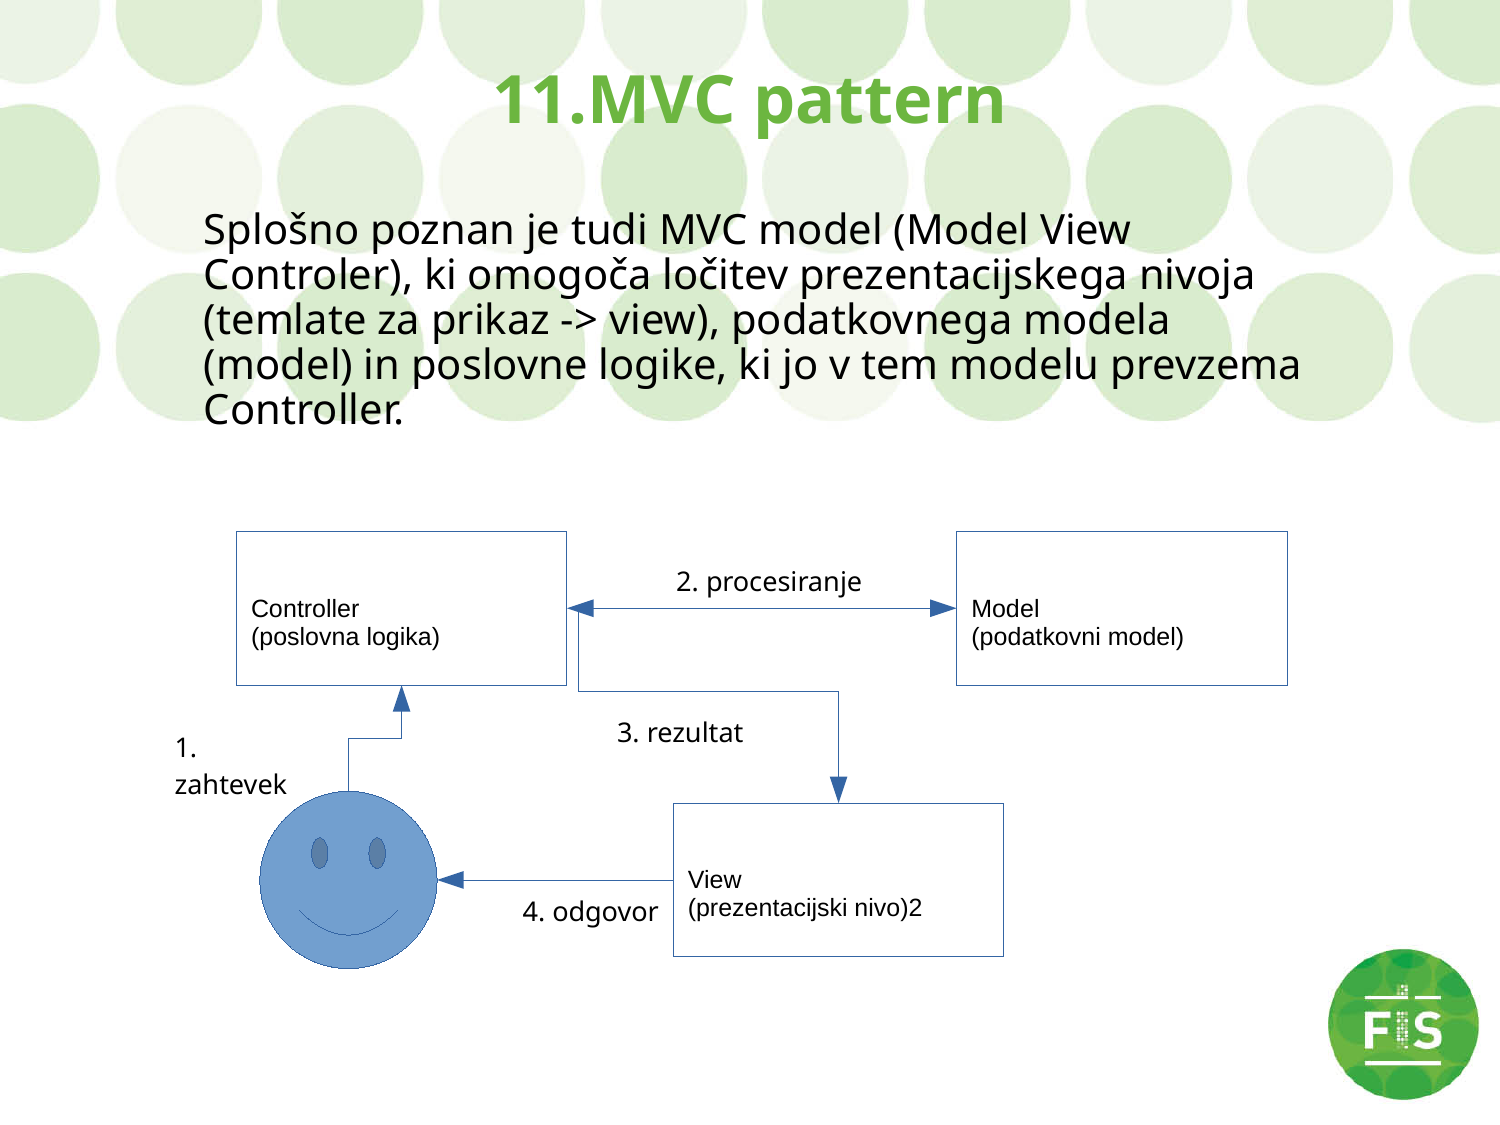

# 11.MVC pattern
Splošno poznan je tudi MVC model (Model View Controler), ki omogoča ločitev prezentacijskega nivoja (temlate za prikaz -> view), podatkovnega modela (model) in poslovne logike, ki jo v tem modelu prevzema Controller.
Controller
(poslovna logika)
Model
(podatkovni model)
2. procesiranje
3. rezultat
1. zahtevek
View
(prezentacijski nivo)2
4. odgovor